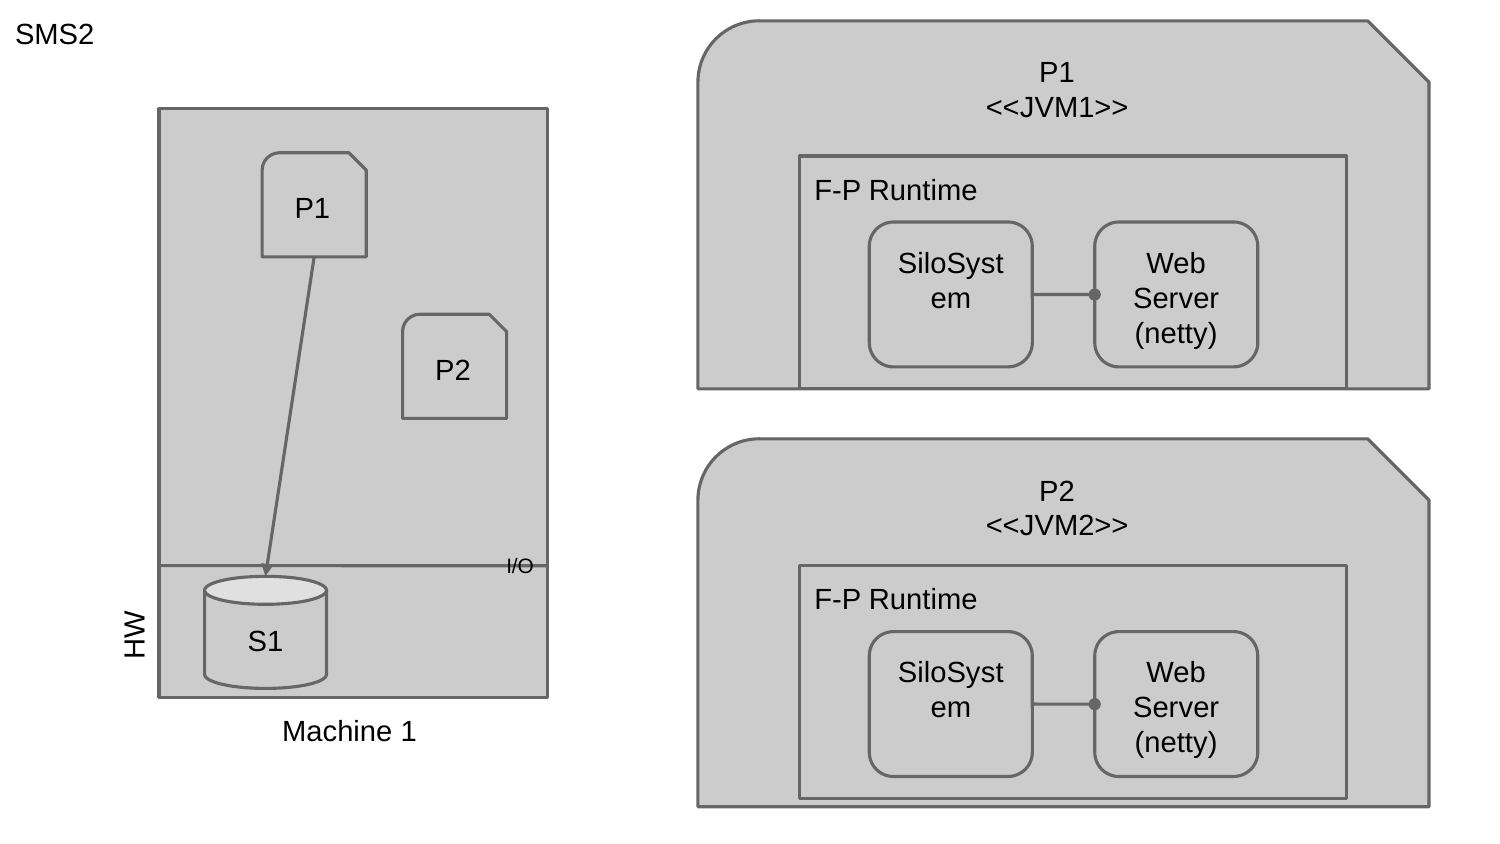

SMS2
P1
<<JVM1>>
Machine 1
P1
F-P Runtime
SiloSystem
Web Server
(netty)
P2
P2
<<JVM2>>
I/O
F-P Runtime
S1
HW
SiloSystem
Web Server
(netty)